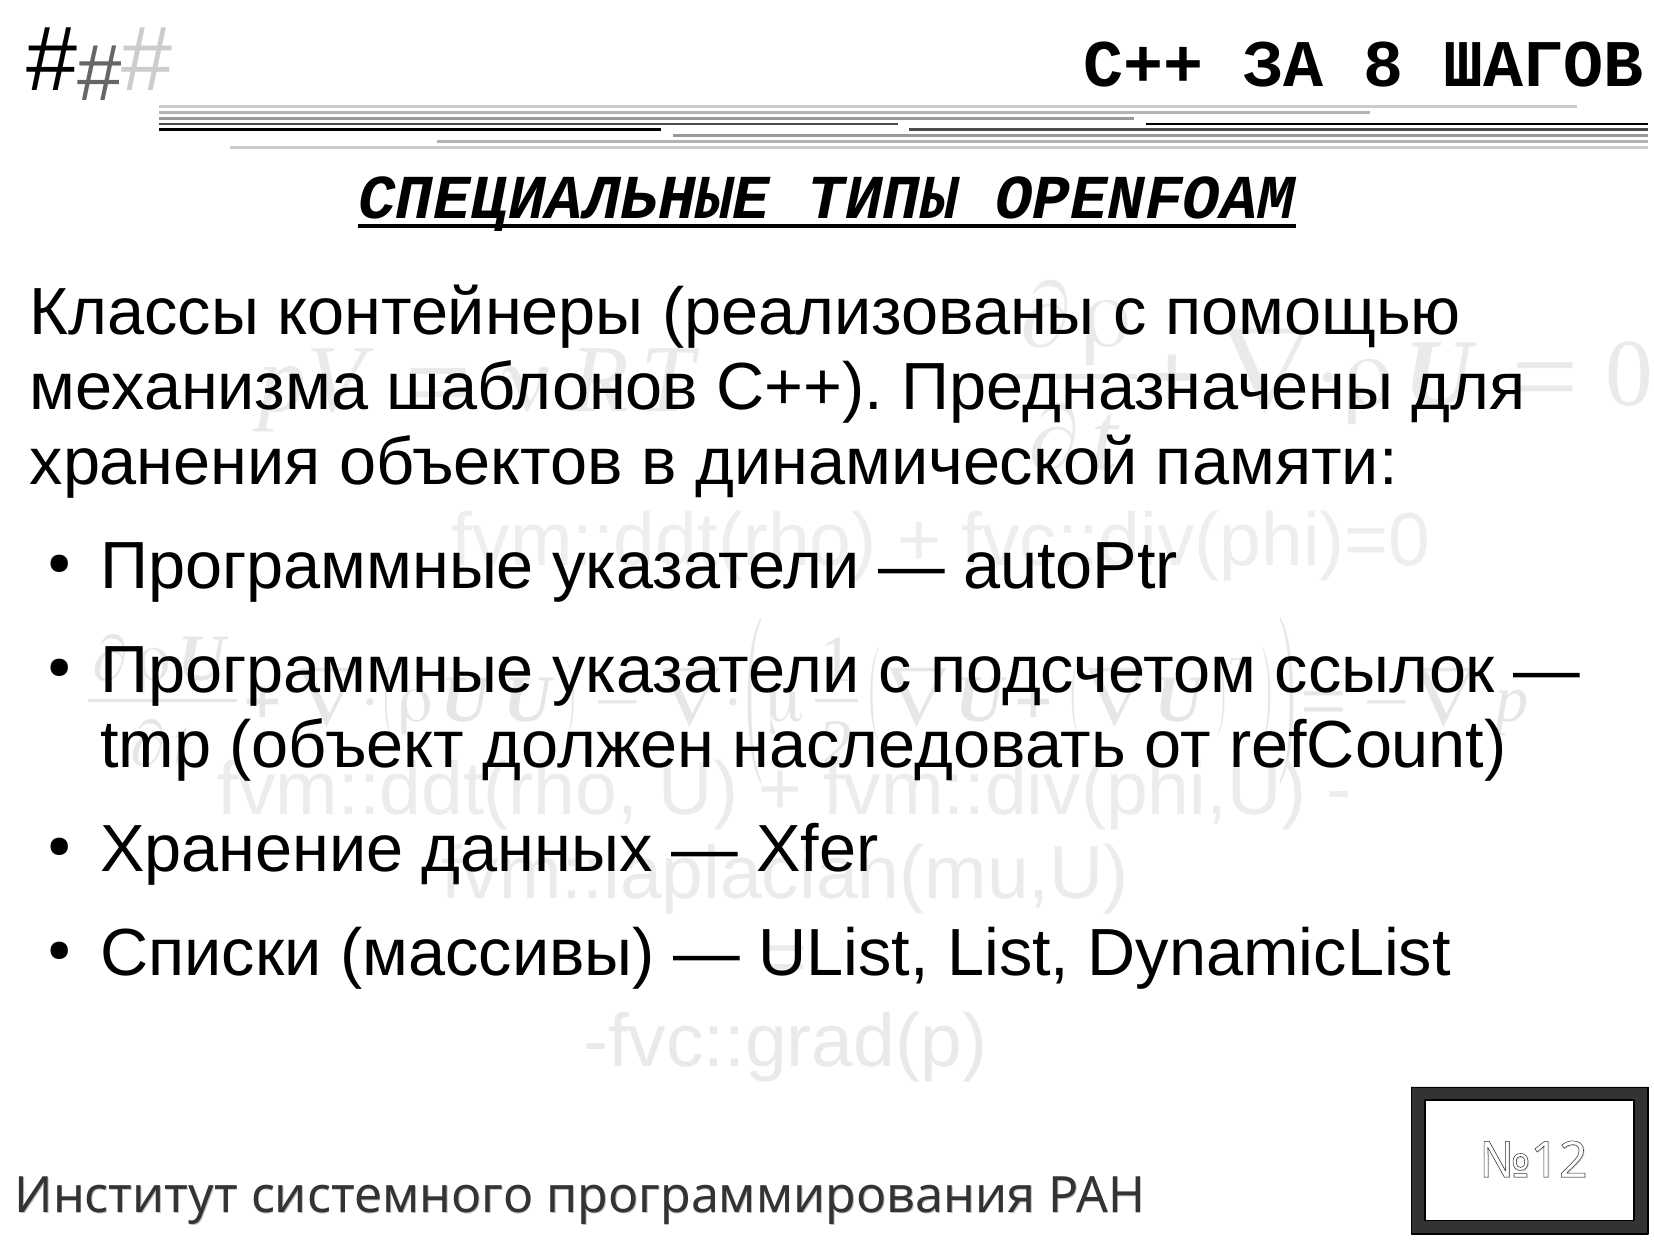

# СПЕЦИАЛЬНЫЕ ТИПЫ OPENFOAM
Классы контейнеры (реализованы с помощью механизма шаблонов C++). Предназначены для хранения объектов в динамической памяти:
Программные указатели — autoPtr
Программные указатели с подсчетом ссылок — tmp (объект должен наследовать от refCount)
Хранение данных — Xfer
Списки (массивы) — UList, List, DynamicList